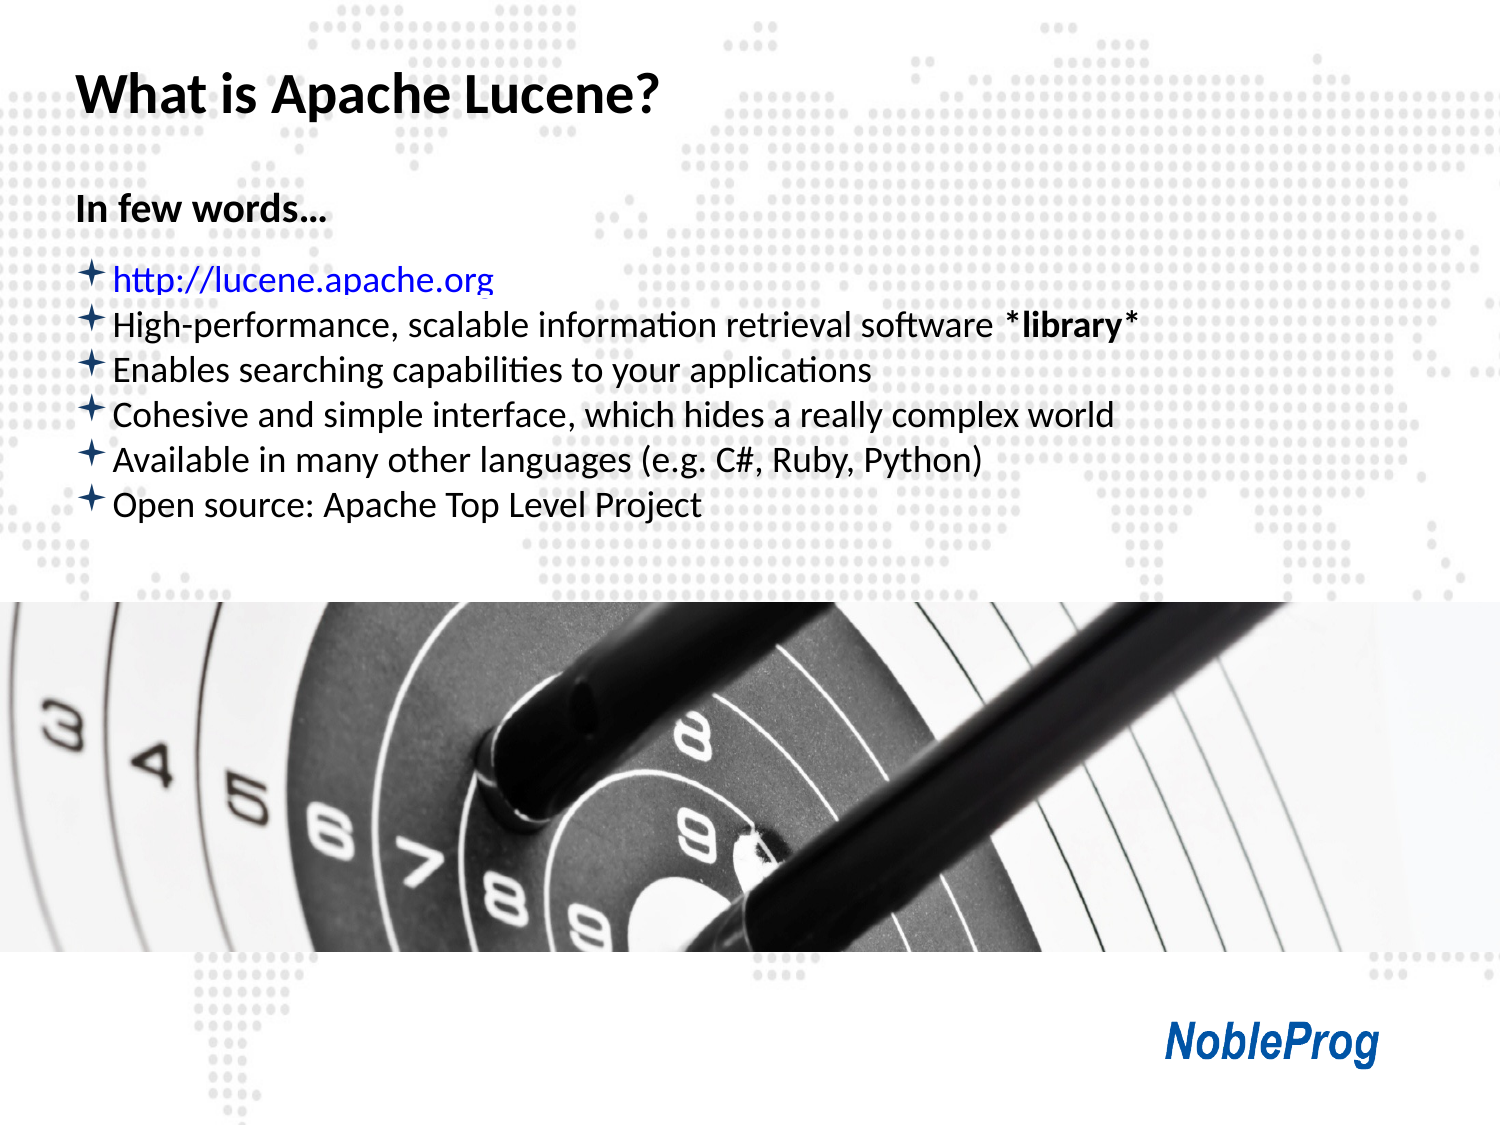

What is Apache Lucene?
In few words…
http://lucene.apache.org
High-performance, scalable information retrieval software *library*
Enables searching capabilities to your applications
Cohesive and simple interface, which hides a really complex world
Available in many other languages (e.g. C#, Ruby, Python)
Open source: Apache Top Level Project